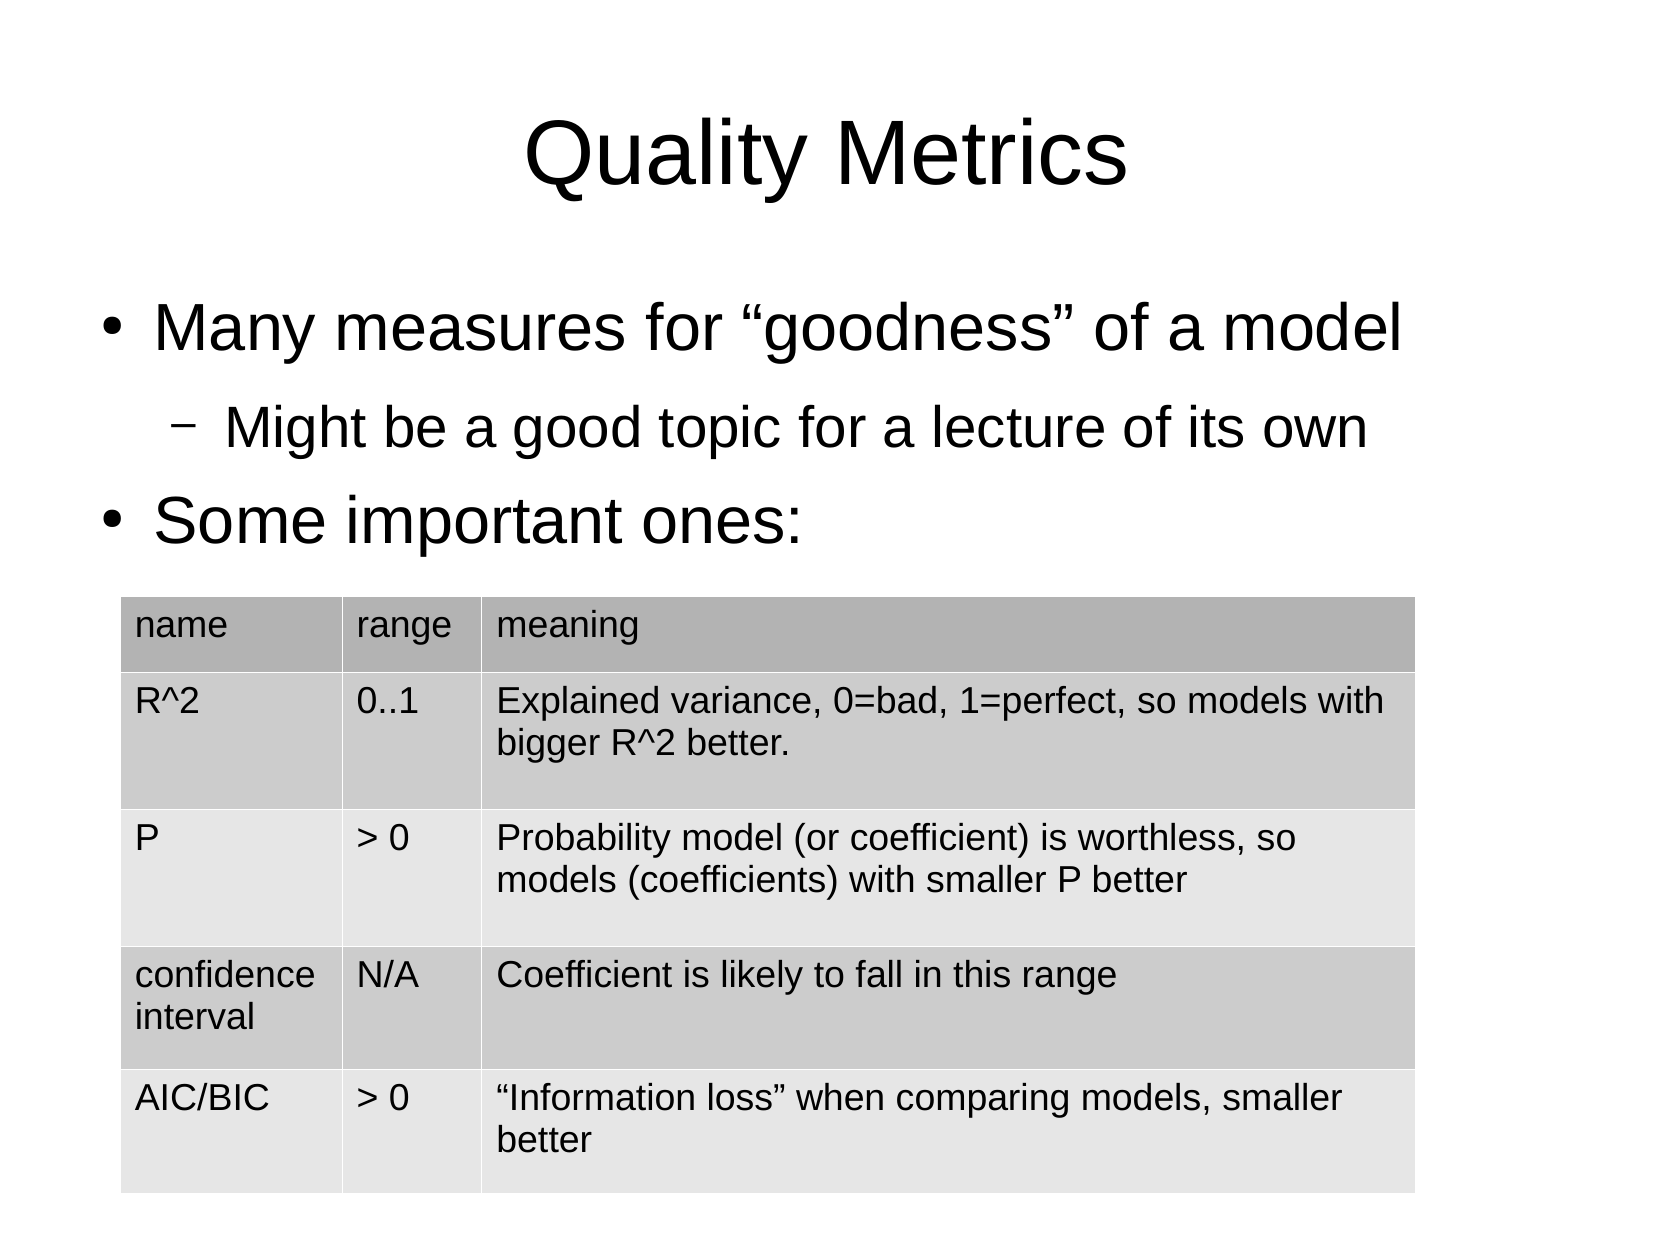

# Quality Metrics
Many measures for “goodness” of a model
Might be a good topic for a lecture of its own
Some important ones:
| name | range | meaning |
| --- | --- | --- |
| R^2 | 0..1 | Explained variance, 0=bad, 1=perfect, so models with bigger R^2 better. |
| P | > 0 | Probability model (or coefficient) is worthless, so models (coefficients) with smaller P better |
| confidence interval | N/A | Coefficient is likely to fall in this range |
| AIC/BIC | > 0 | “Information loss” when comparing models, smaller better |